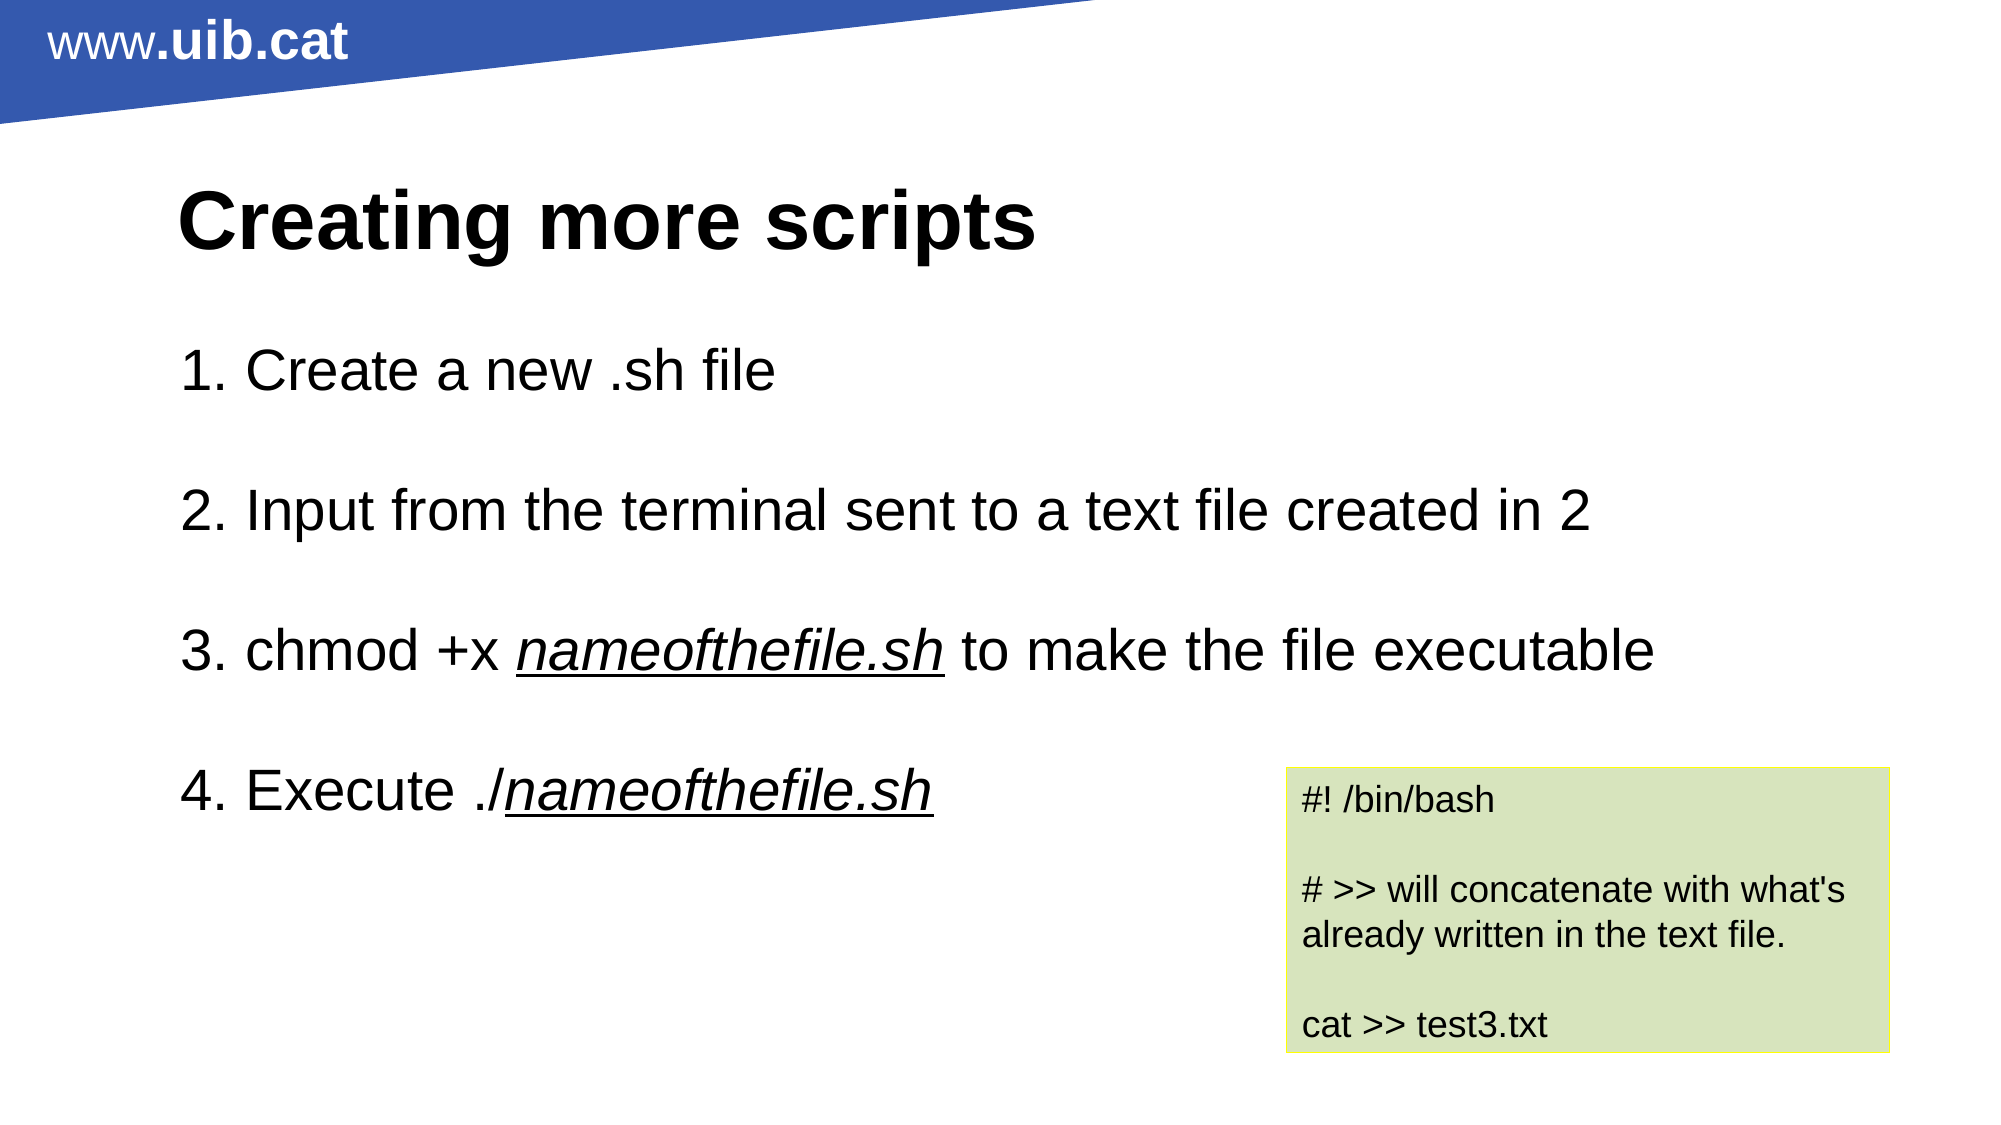

Creating more scripts
1. Create a new .sh file
2. Input from the terminal sent to a text file created in 2
3. chmod +x nameofthefile.sh to make the file executable
4. Execute ./nameofthefile.sh
#! /bin/bash
# >> will concatenate with what's already written in the text file.
cat >> test3.txt